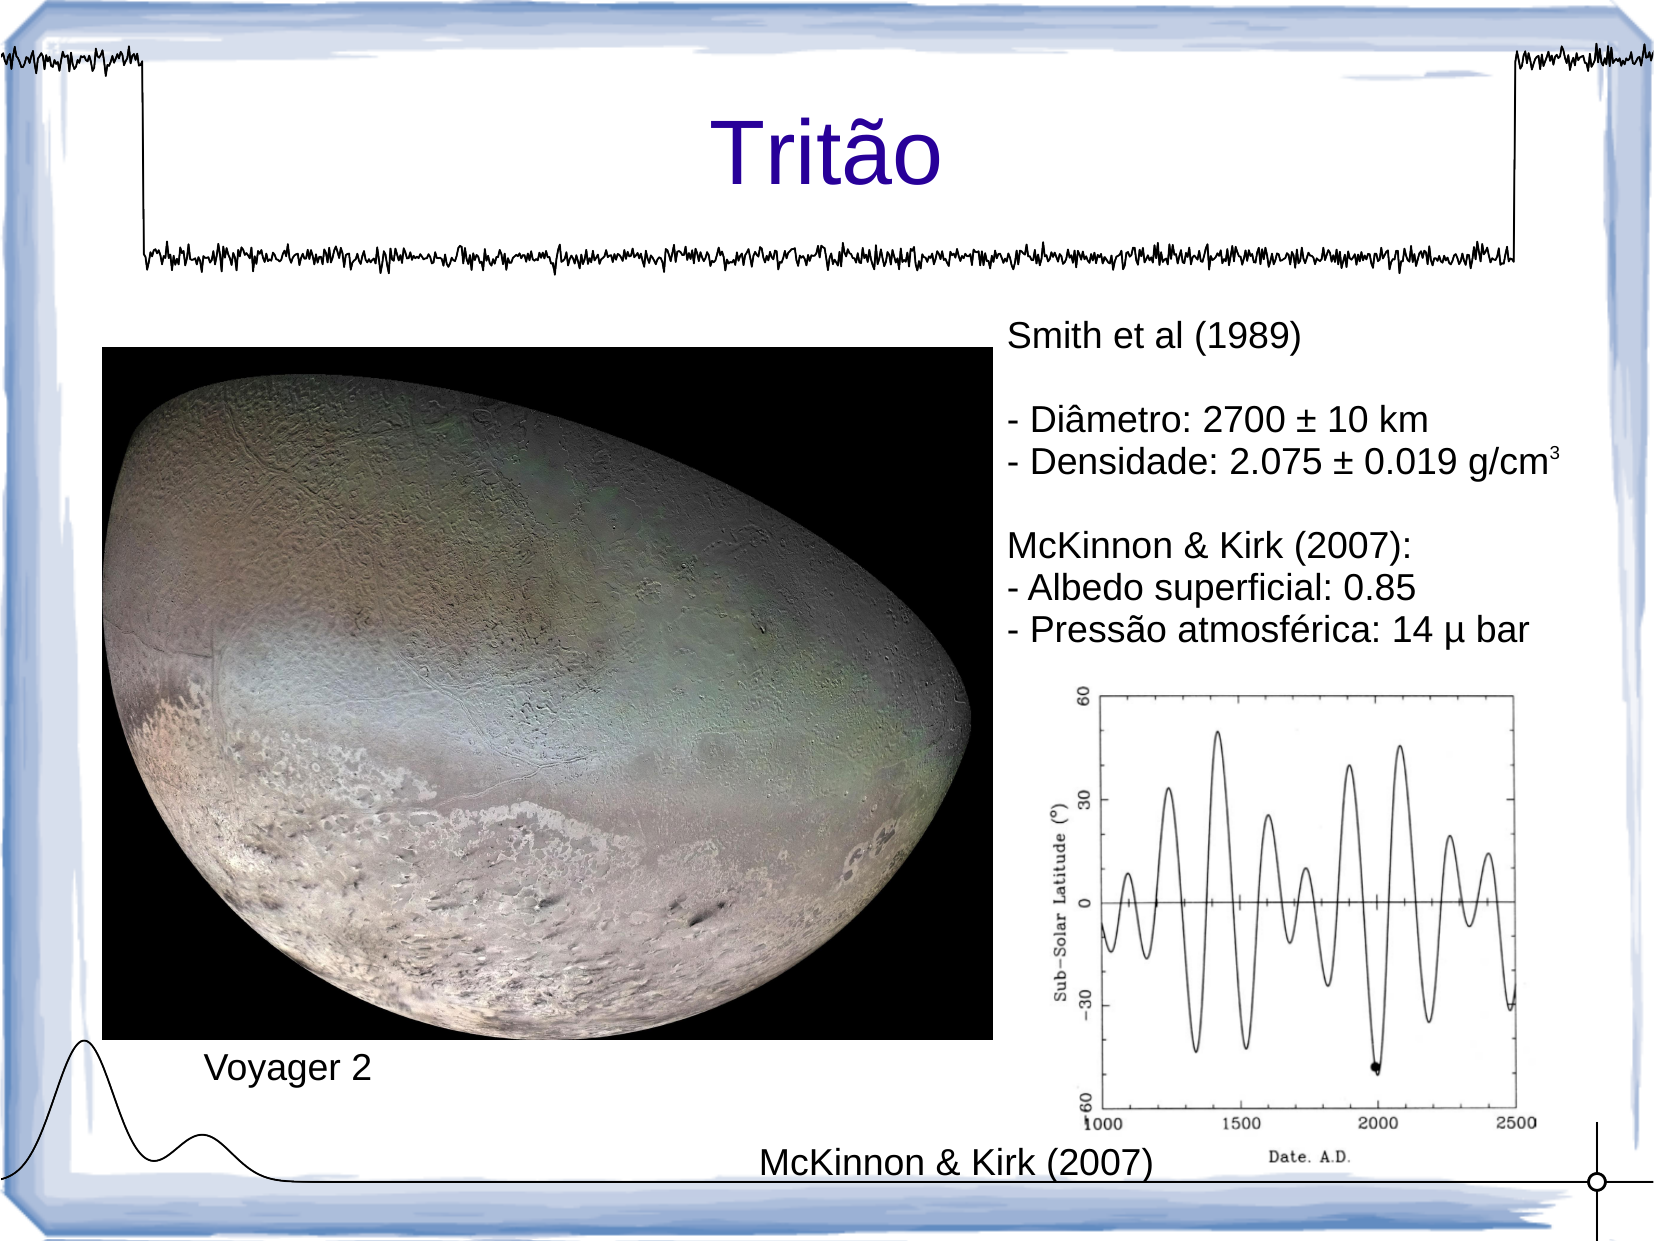

# Tritão
Smith et al (1989)
- Diâmetro: 2700 ± 10 km
- Densidade: 2.075 ± 0.019 g/cm3
McKinnon & Kirk (2007):
- Albedo superficial: 0.85
- Pressão atmosférica: 14 µ bar
Voyager 2
McKinnon & Kirk (2007)